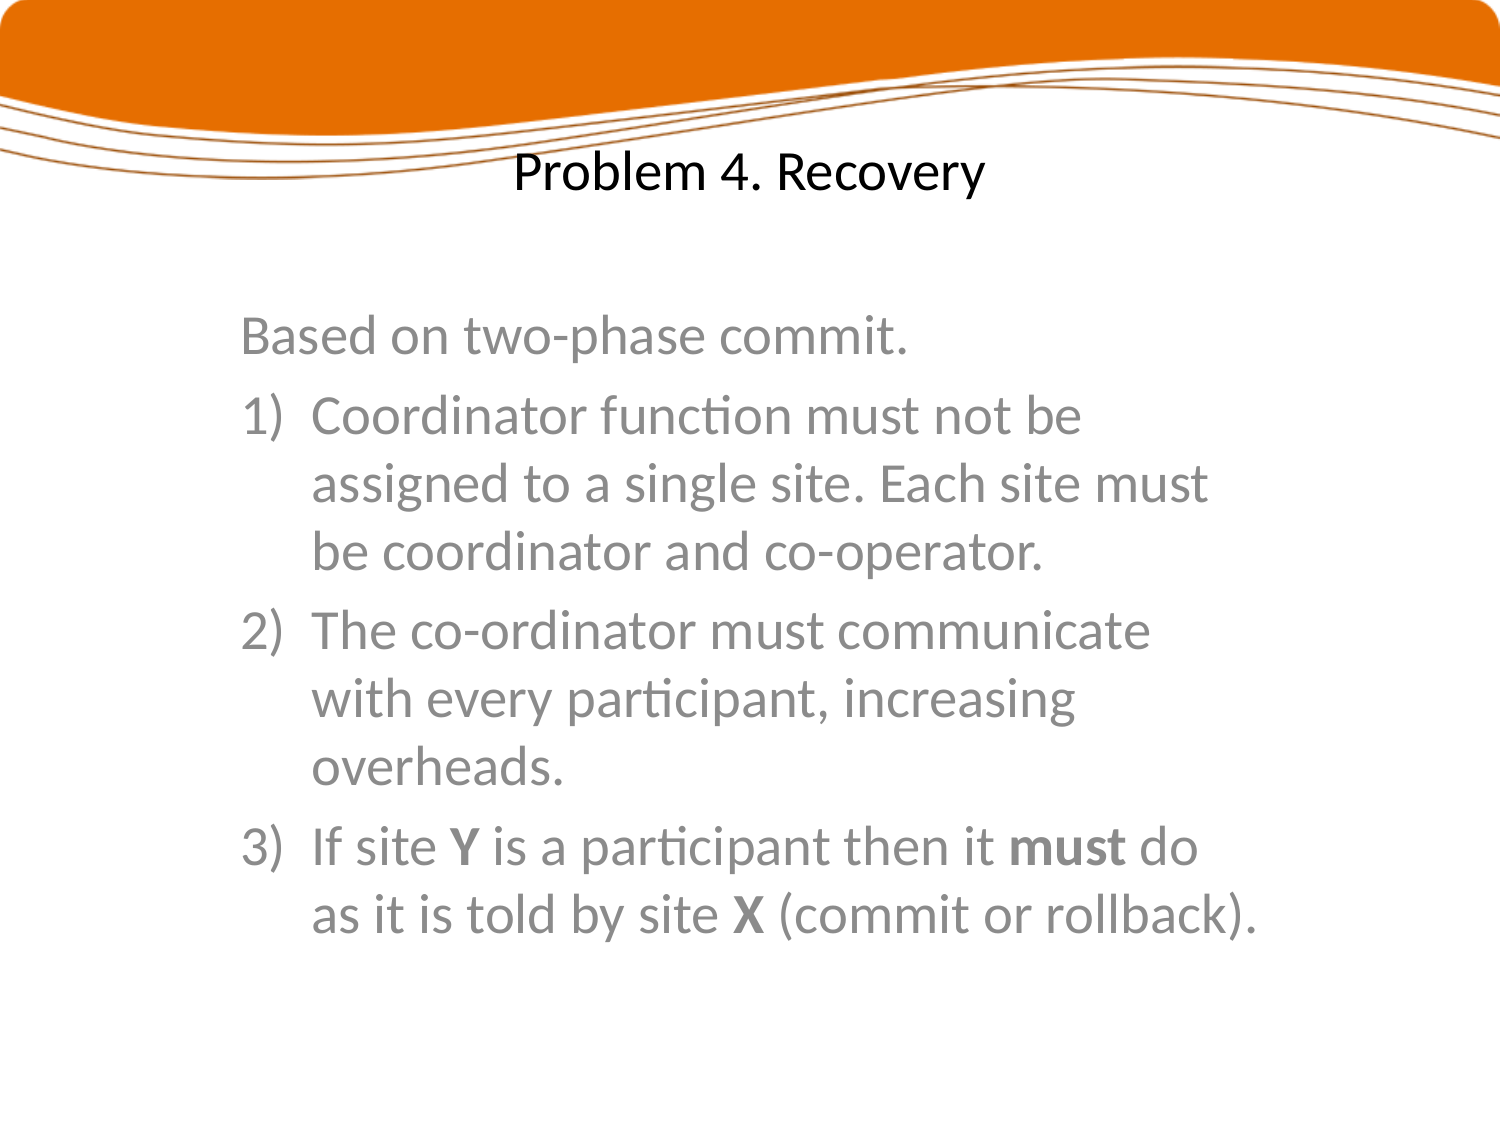

Problem 4. Recovery
# Based on two-phase commit.
Coordinator function must not be assigned to a single site. Each site must be coordinator and co-operator.
The co-ordinator must communicate with every participant, increasing overheads.
If site Y is a participant then it must do as it is told by site X (commit or rollback).